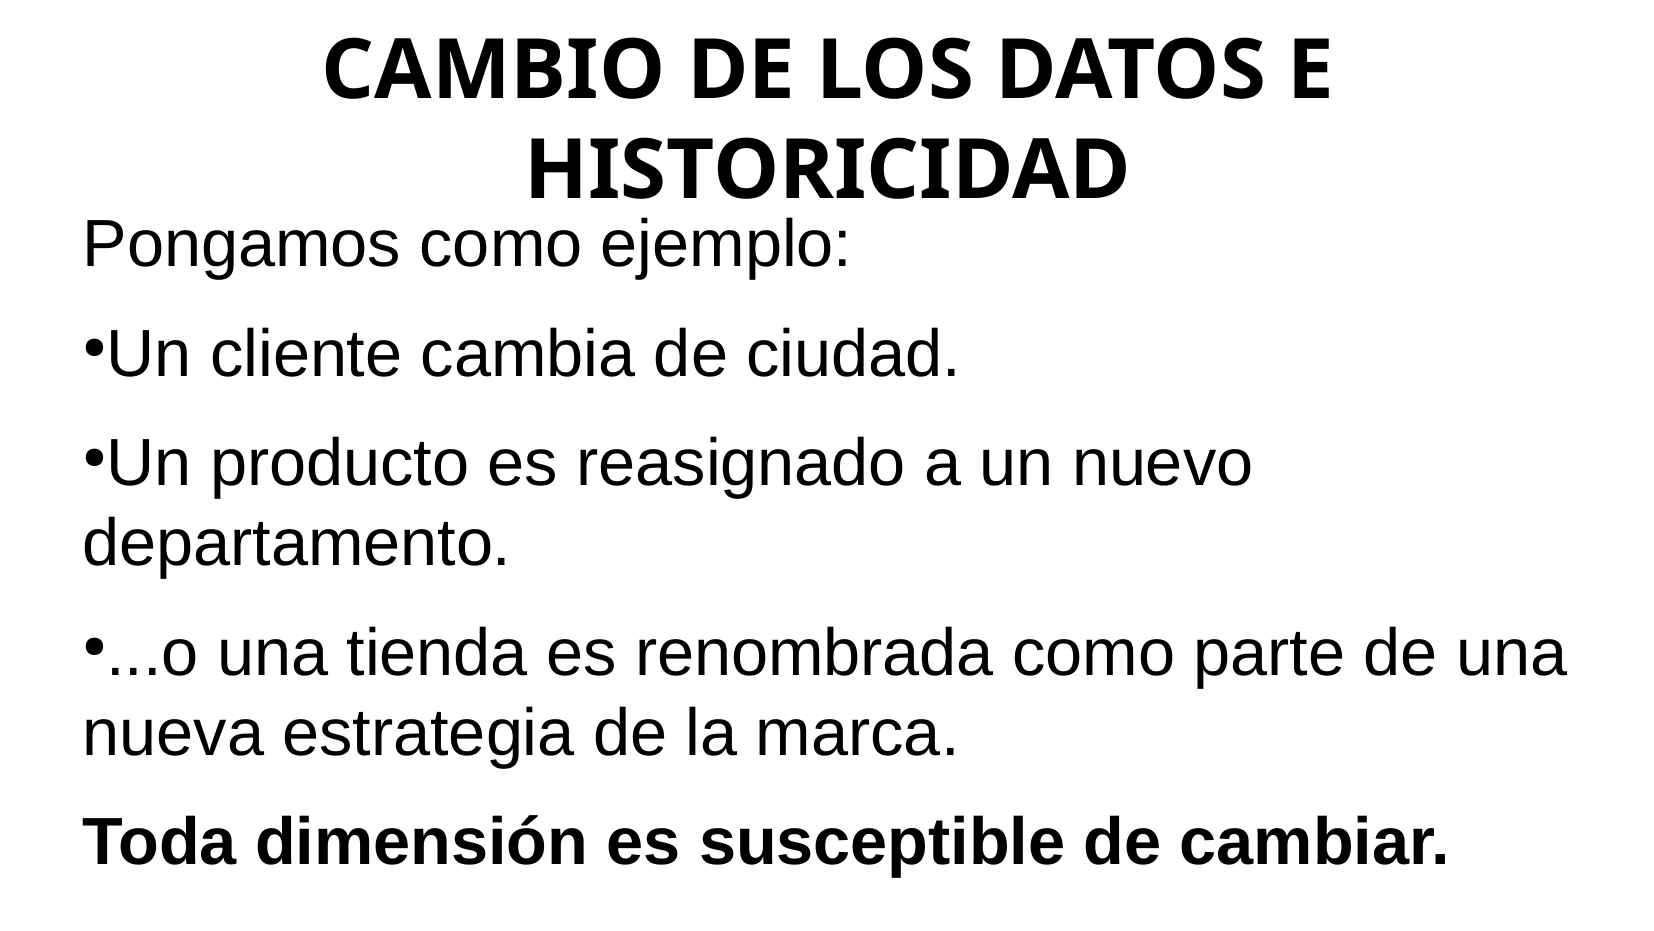

# CAMBIO DE LOS DATOS E HISTORICIDAD
Pongamos como ejemplo:
Un cliente cambia de ciudad.
Un producto es reasignado a un nuevo departamento.
...o una tienda es renombrada como parte de una nueva estrategia de la marca.
Toda dimensión es susceptible de cambiar.